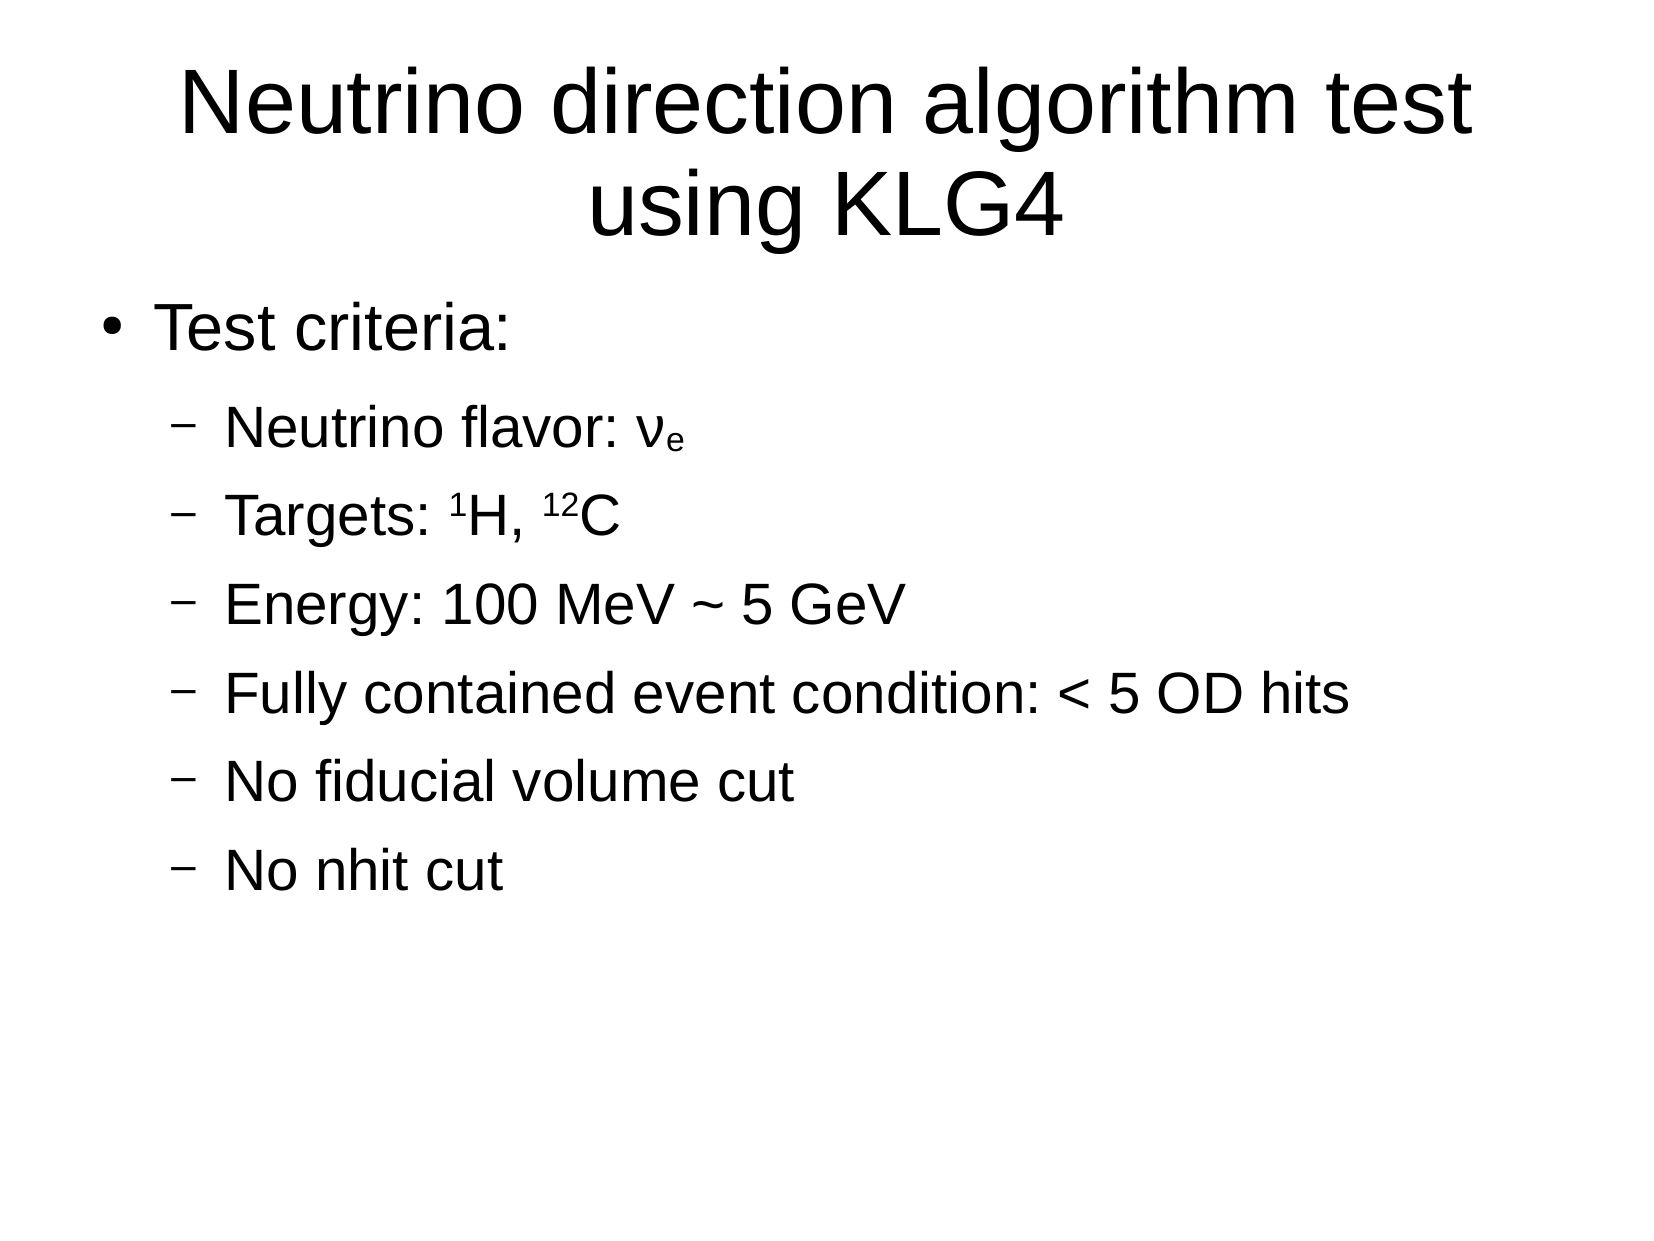

# Neutrino direction algorithm test using KLG4
Test criteria:
Neutrino flavor: νe
Targets: 1H, 12C
Energy: 100 MeV ~ 5 GeV
Fully contained event condition: < 5 OD hits
No fiducial volume cut
No nhit cut